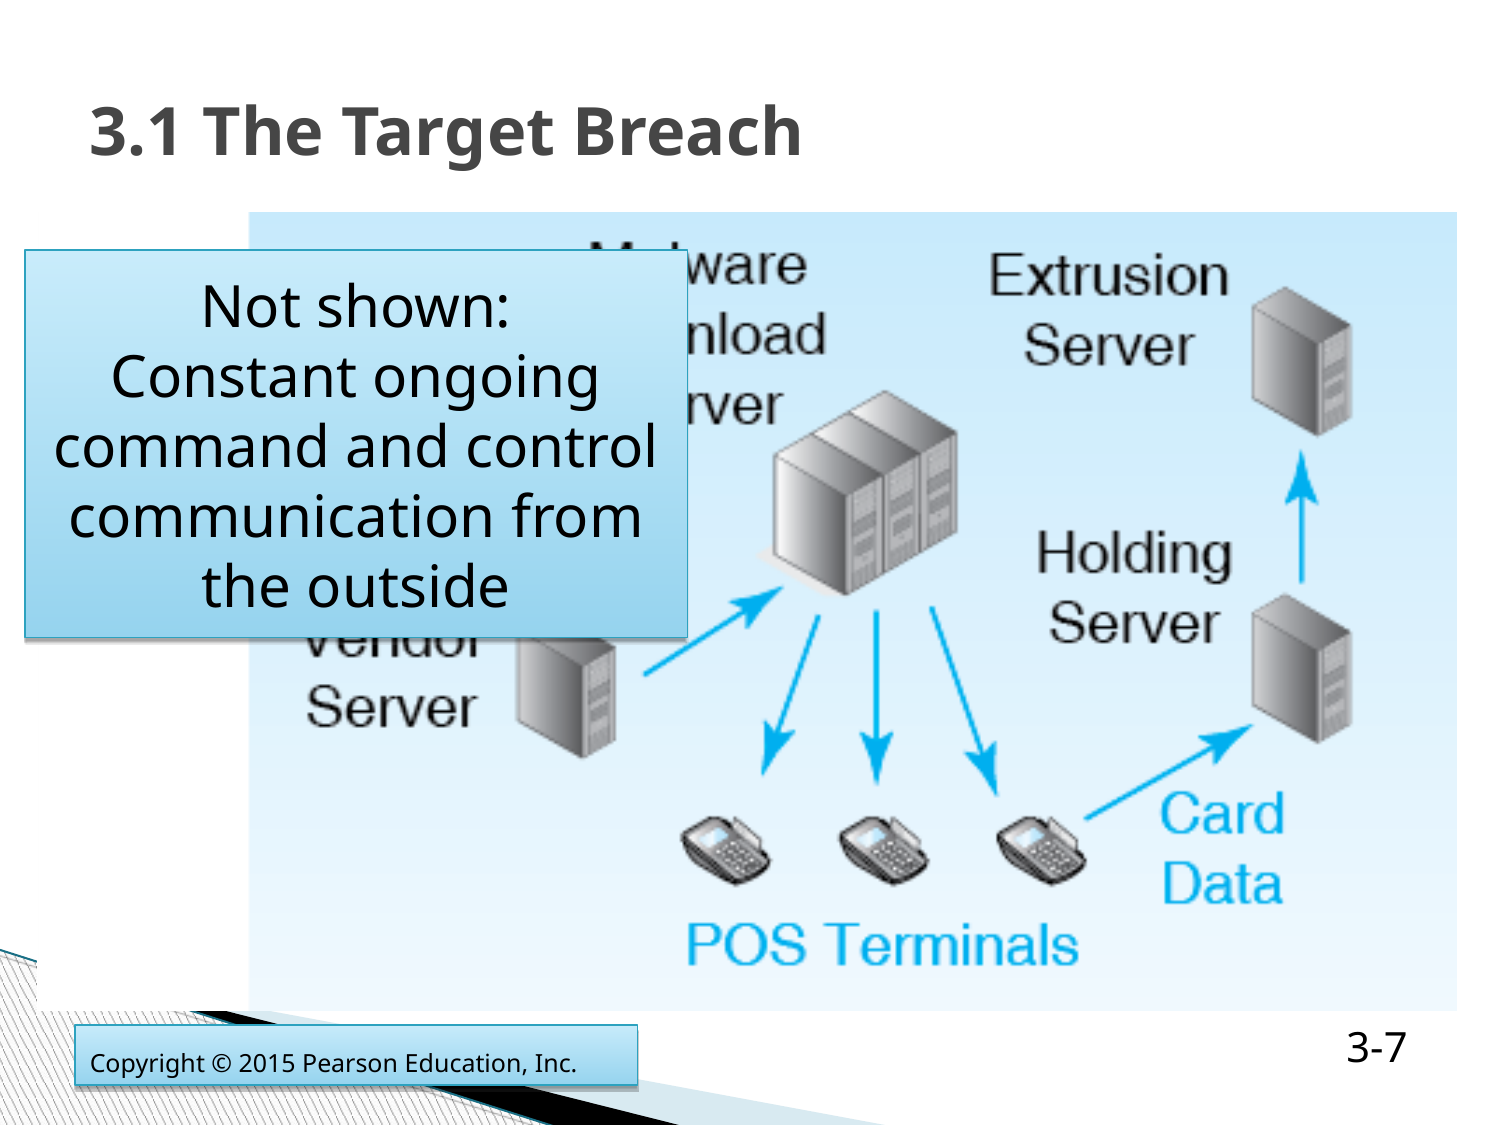

# 3.1 The Target Breach
Not shown:
Constant ongoing
command and control communication from the outside
Copyright © 2015 Pearson Education, Inc.